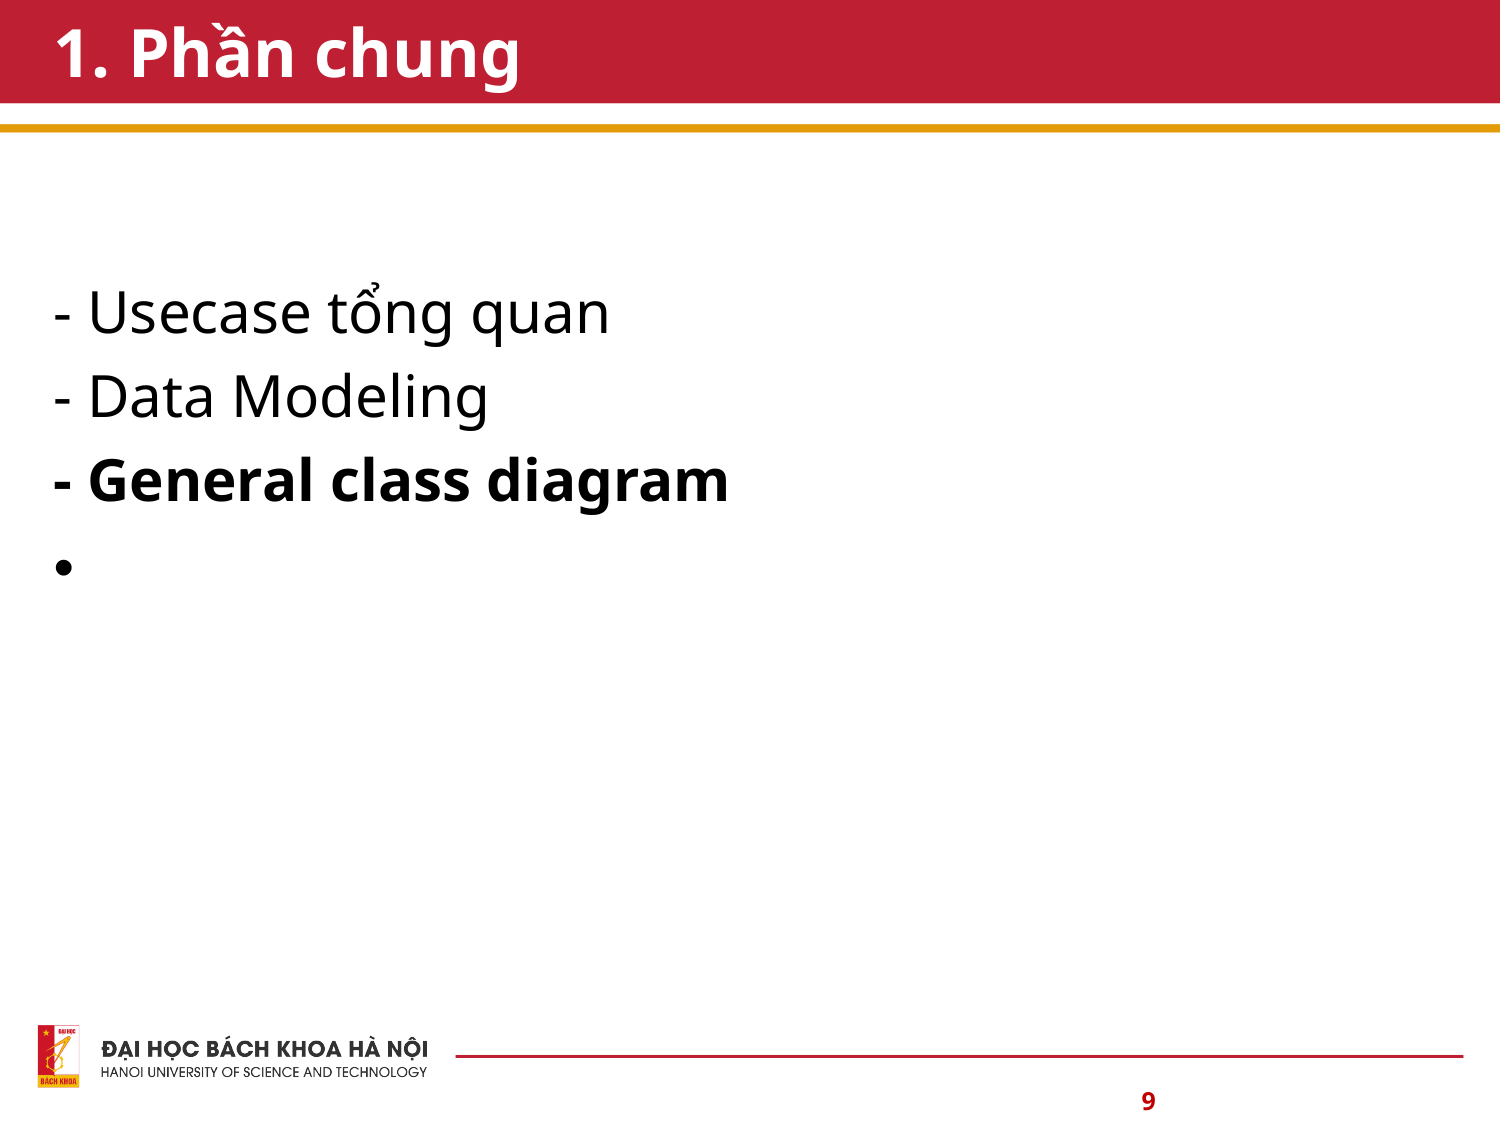

# 1. Phần chung
- Usecase tổng quan
- Data Modeling
- General class diagram
6